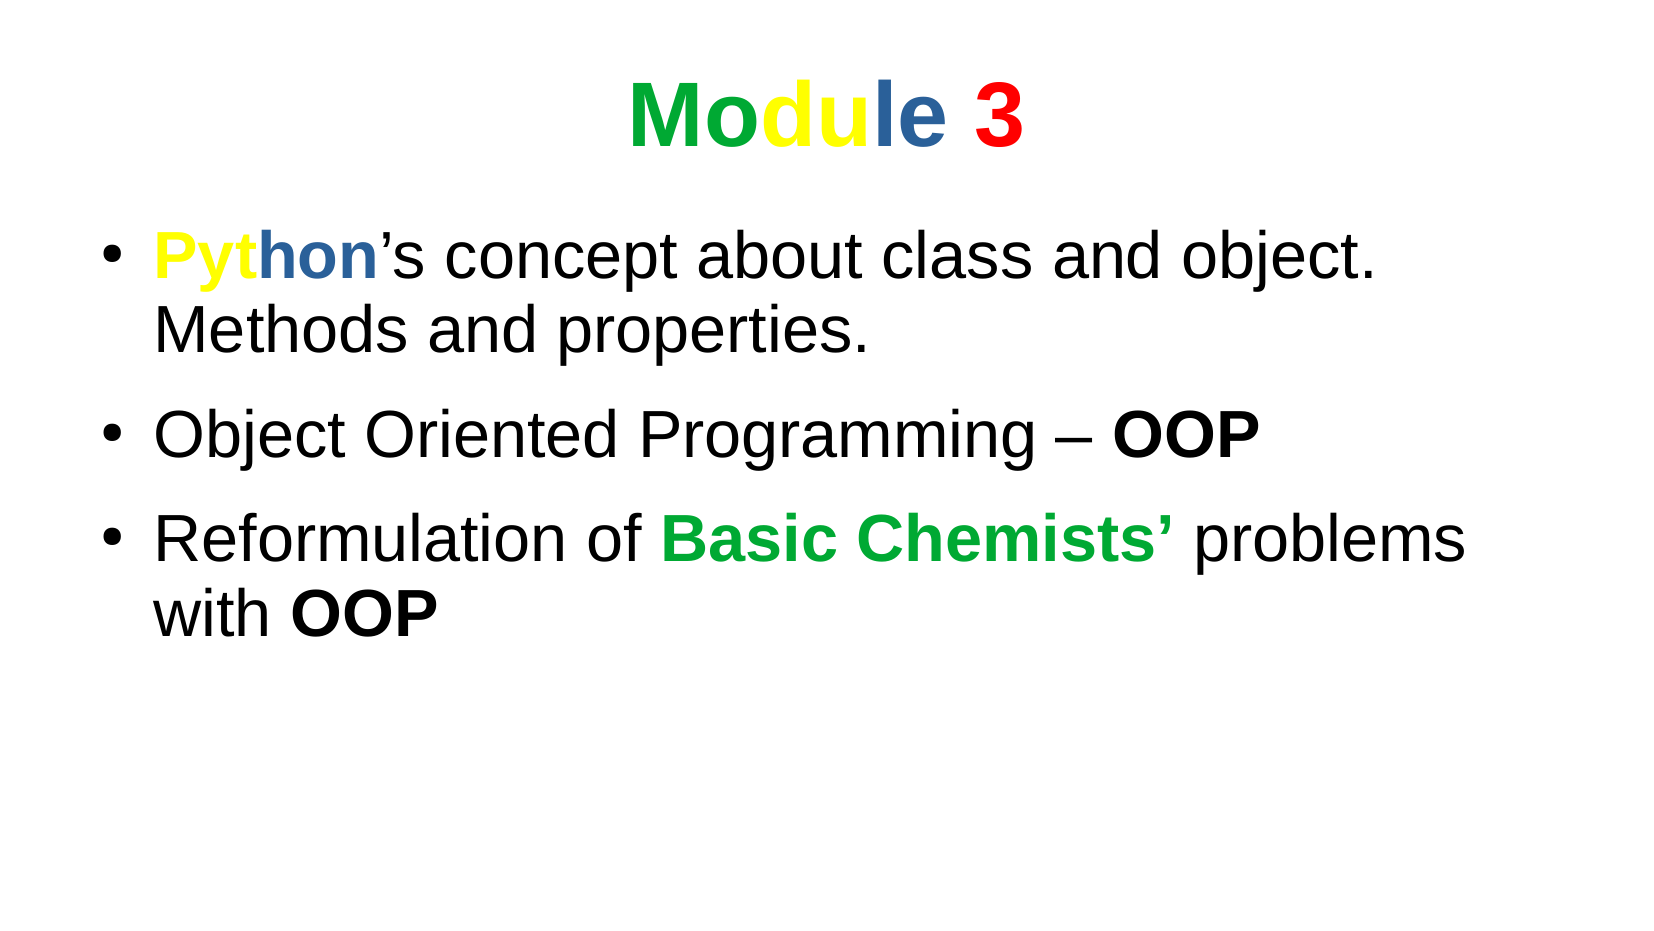

# Module 3
Python’s concept about class and object. Methods and properties.
Object Oriented Programming – OOP
Reformulation of Basic Chemists’ problems with OOP